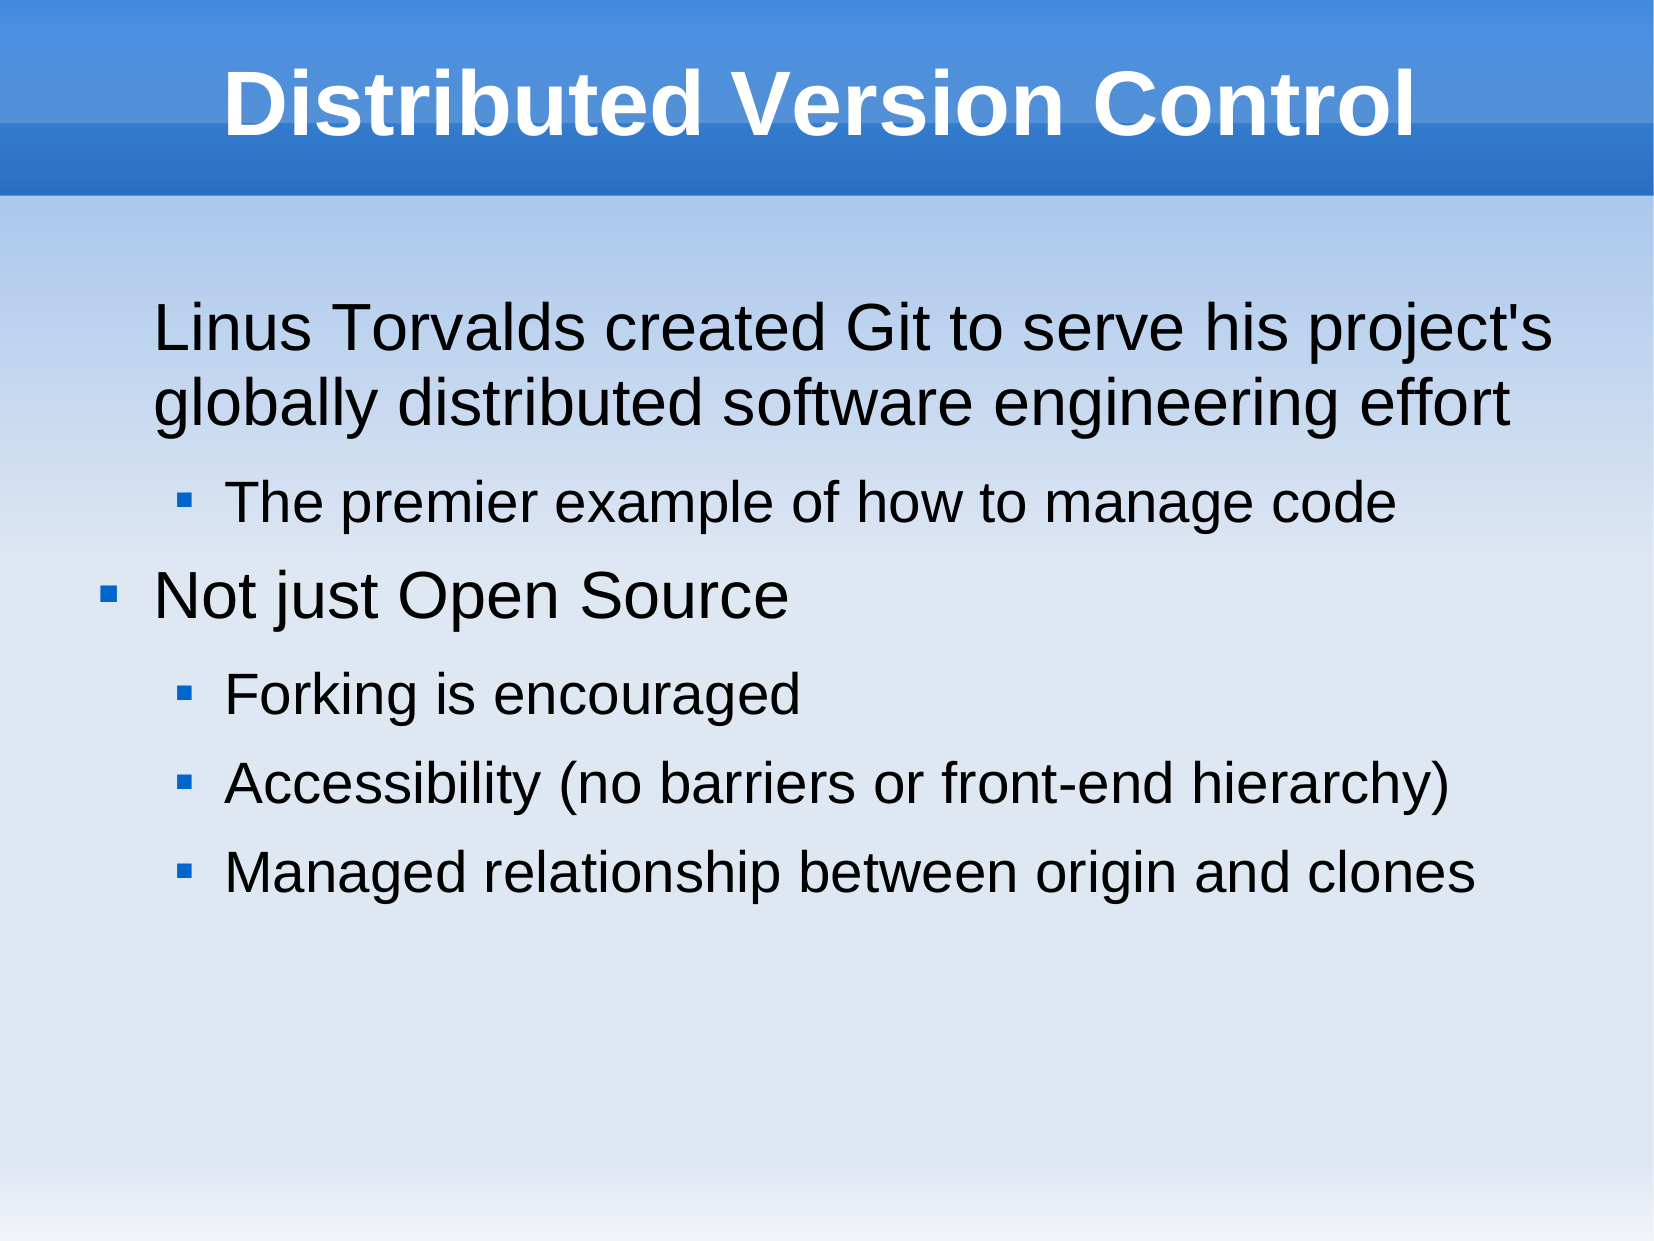

# Distributed Version Control
Linus Torvalds created Git to serve his project's globally distributed software engineering effort
The premier example of how to manage code
Not just Open Source
Forking is encouraged
Accessibility (no barriers or front-end hierarchy)
Managed relationship between origin and clones